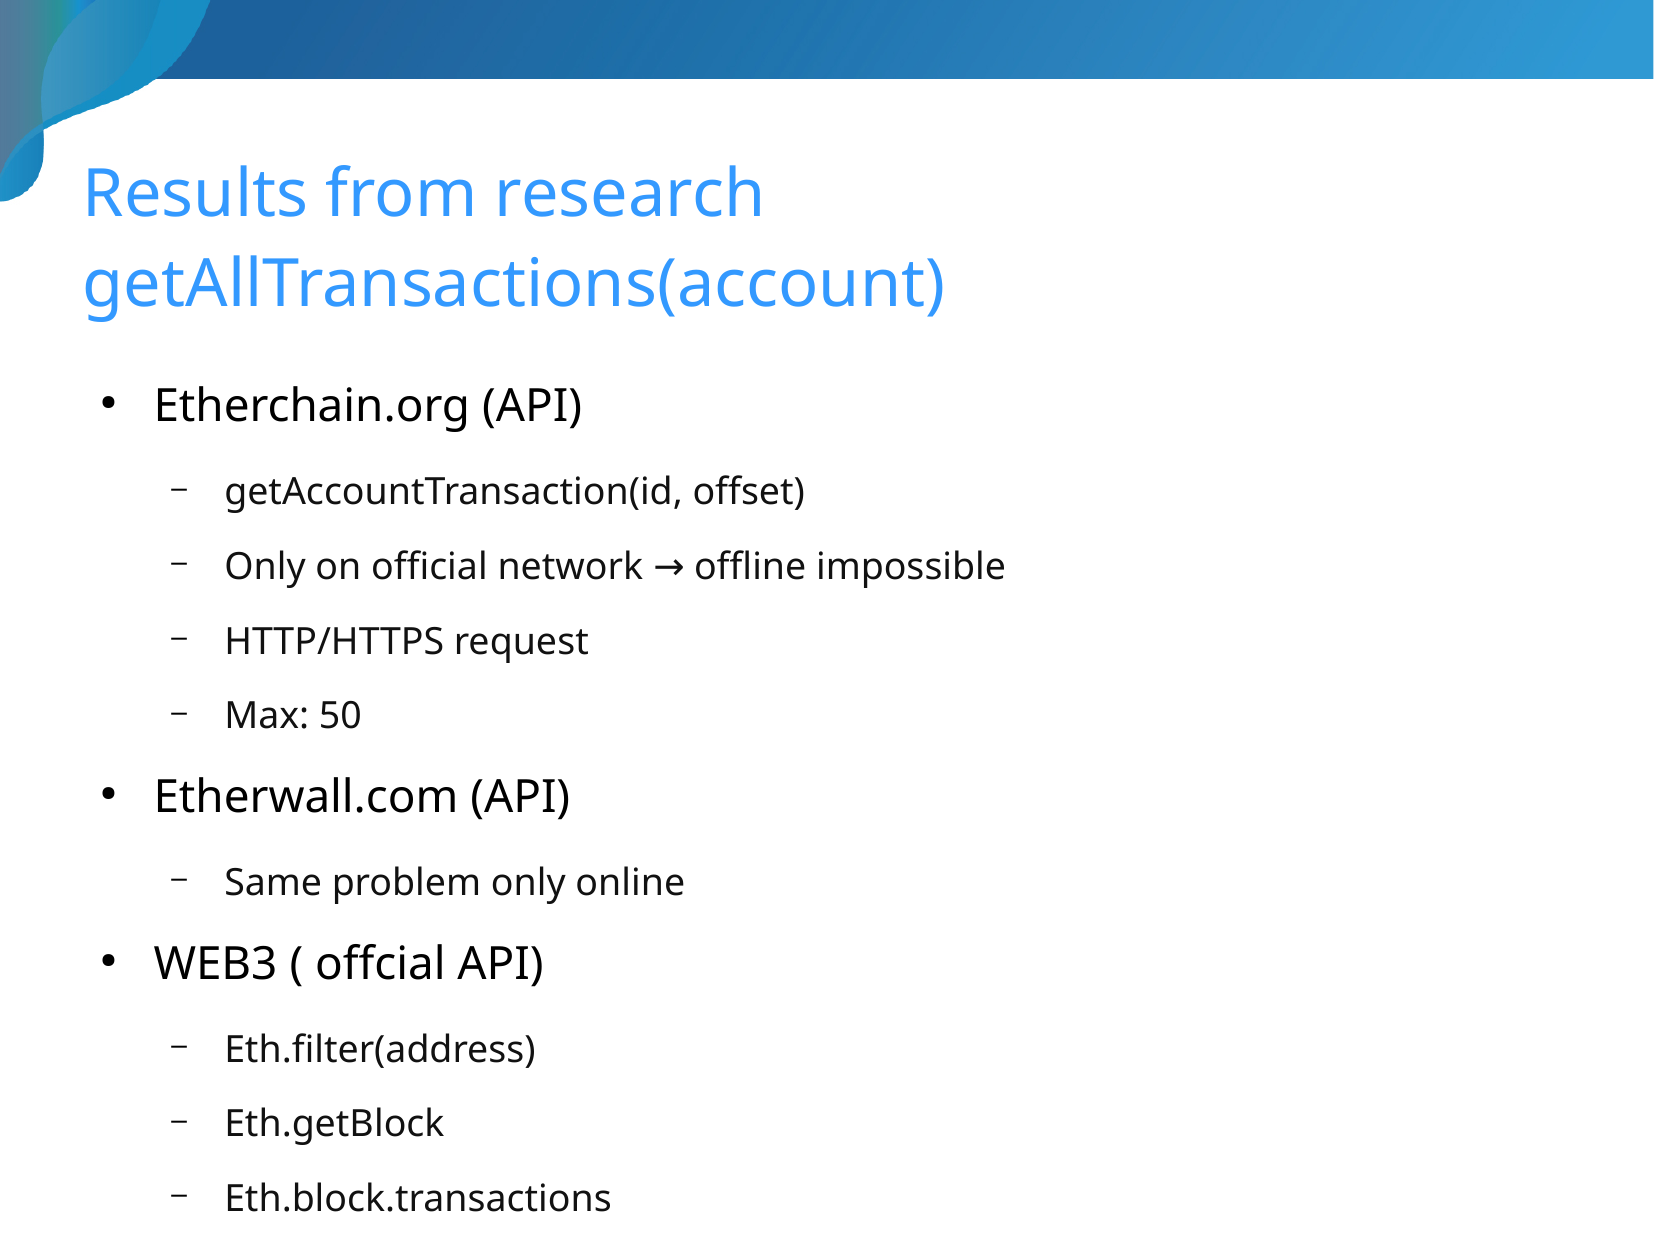

# Results from research getAllTransactions(account)
Etherchain.org (API)
getAccountTransaction(id, offset)
Only on official network → offline impossible
HTTP/HTTPS request
Max: 50
Etherwall.com (API)
Same problem only online
WEB3 ( offcial API)
Eth.filter(address)
Eth.getBlock
Eth.block.transactions